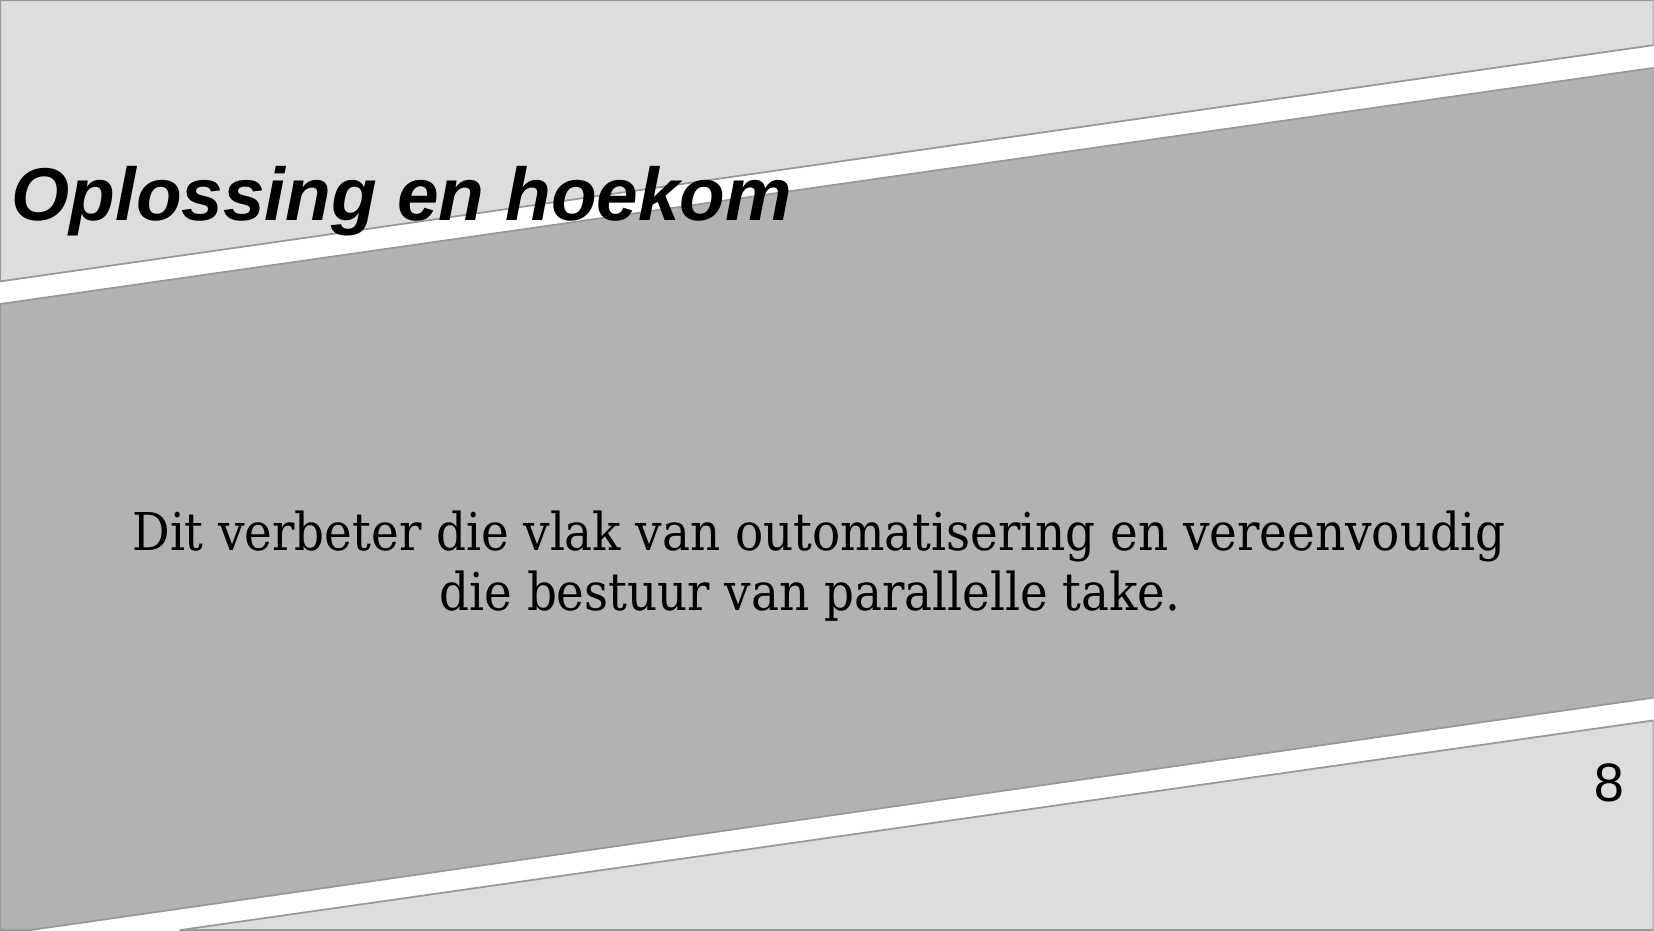

# Oplossing en hoekom
Dit verbeter die vlak van outomatisering en vereenvoudig die bestuur van parallelle take.
8